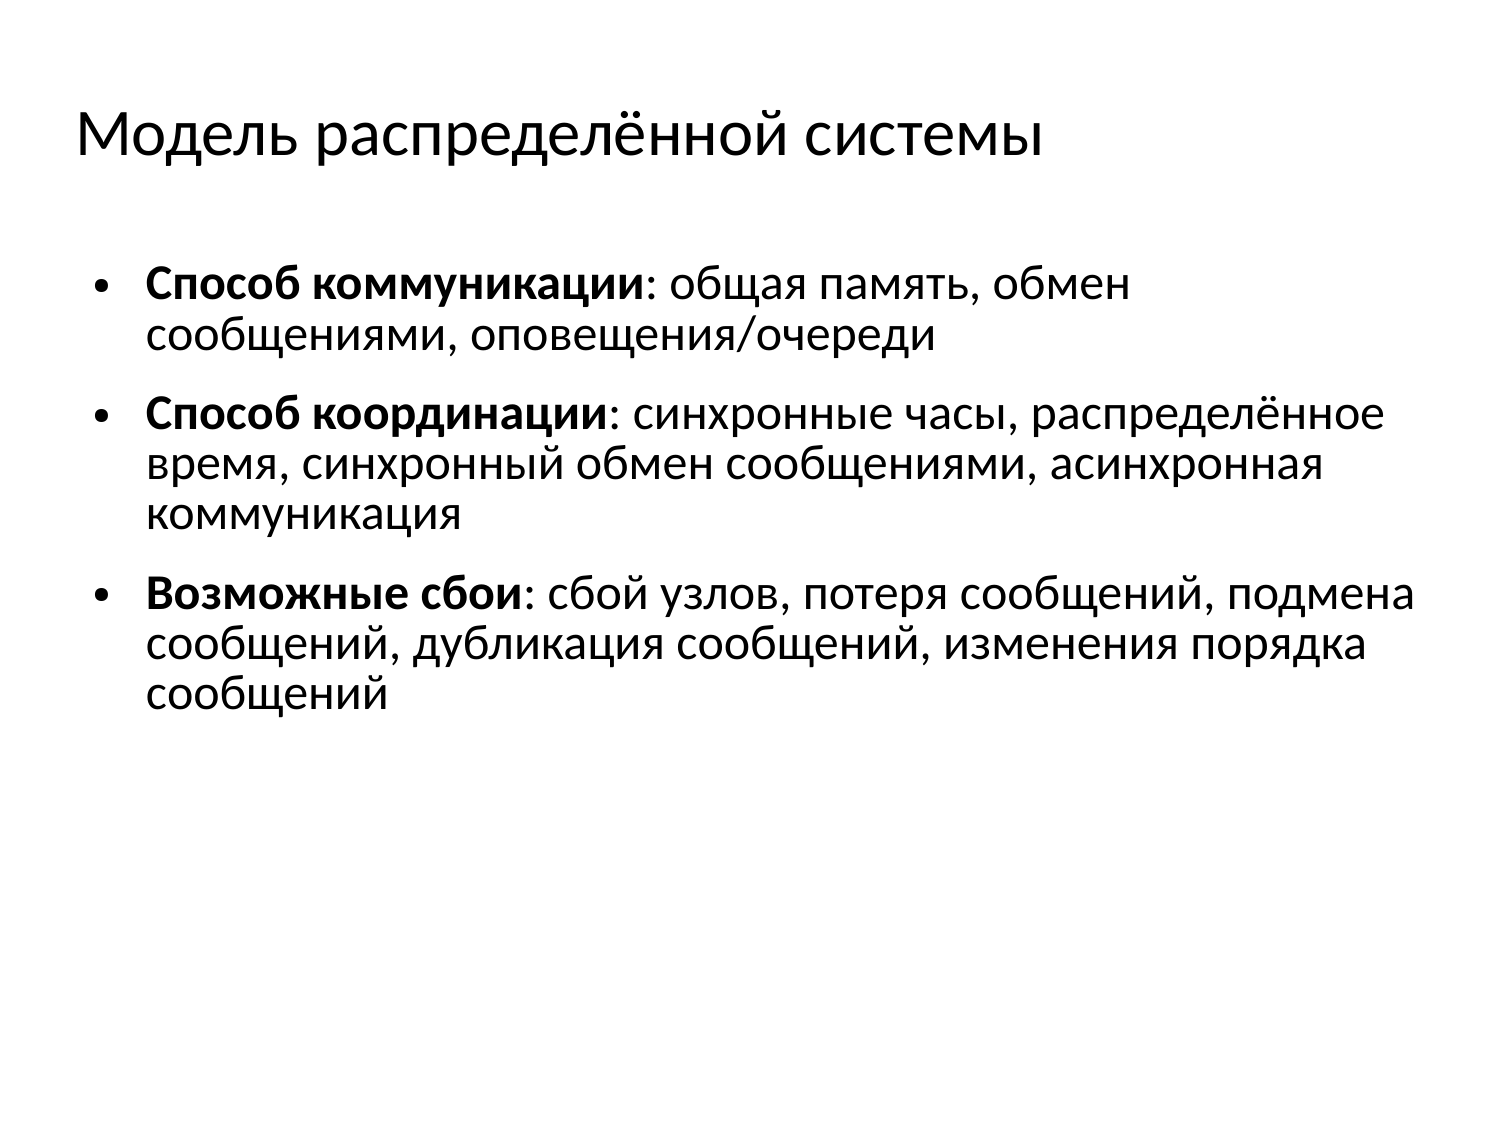

# Модель распределённой системы
Cпособ коммуникации: общая память, обмен сообщениями, оповещения/очереди
Способ координации: синхронные часы, распределённое время, синхронный обмен сообщениями, асинхронная коммуникация
Возможные сбои: сбой узлов, потеря сообщений, подмена сообщений, дубликация сообщений, изменения порядка сообщений